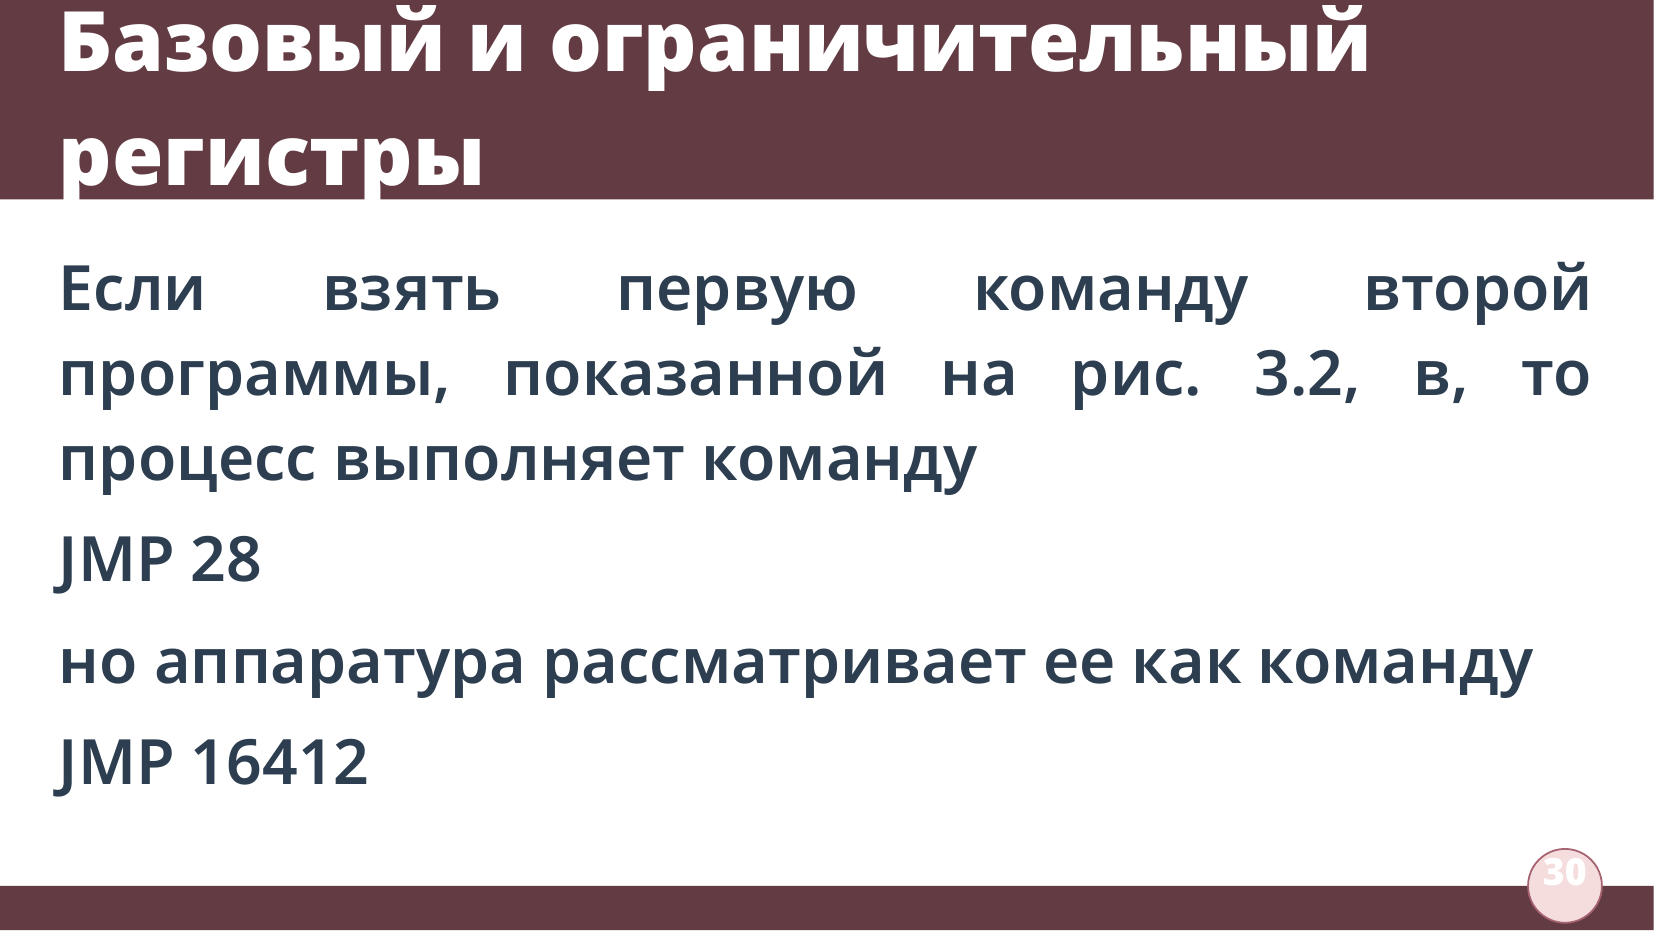

# Базовый и ограничительный регистры
Если взять первую команду второй программы, показанной на рис. 3.2, в, то процесс выполняет команду
JMP 28
но аппаратура рассматривает ее как команду
JMP 16412